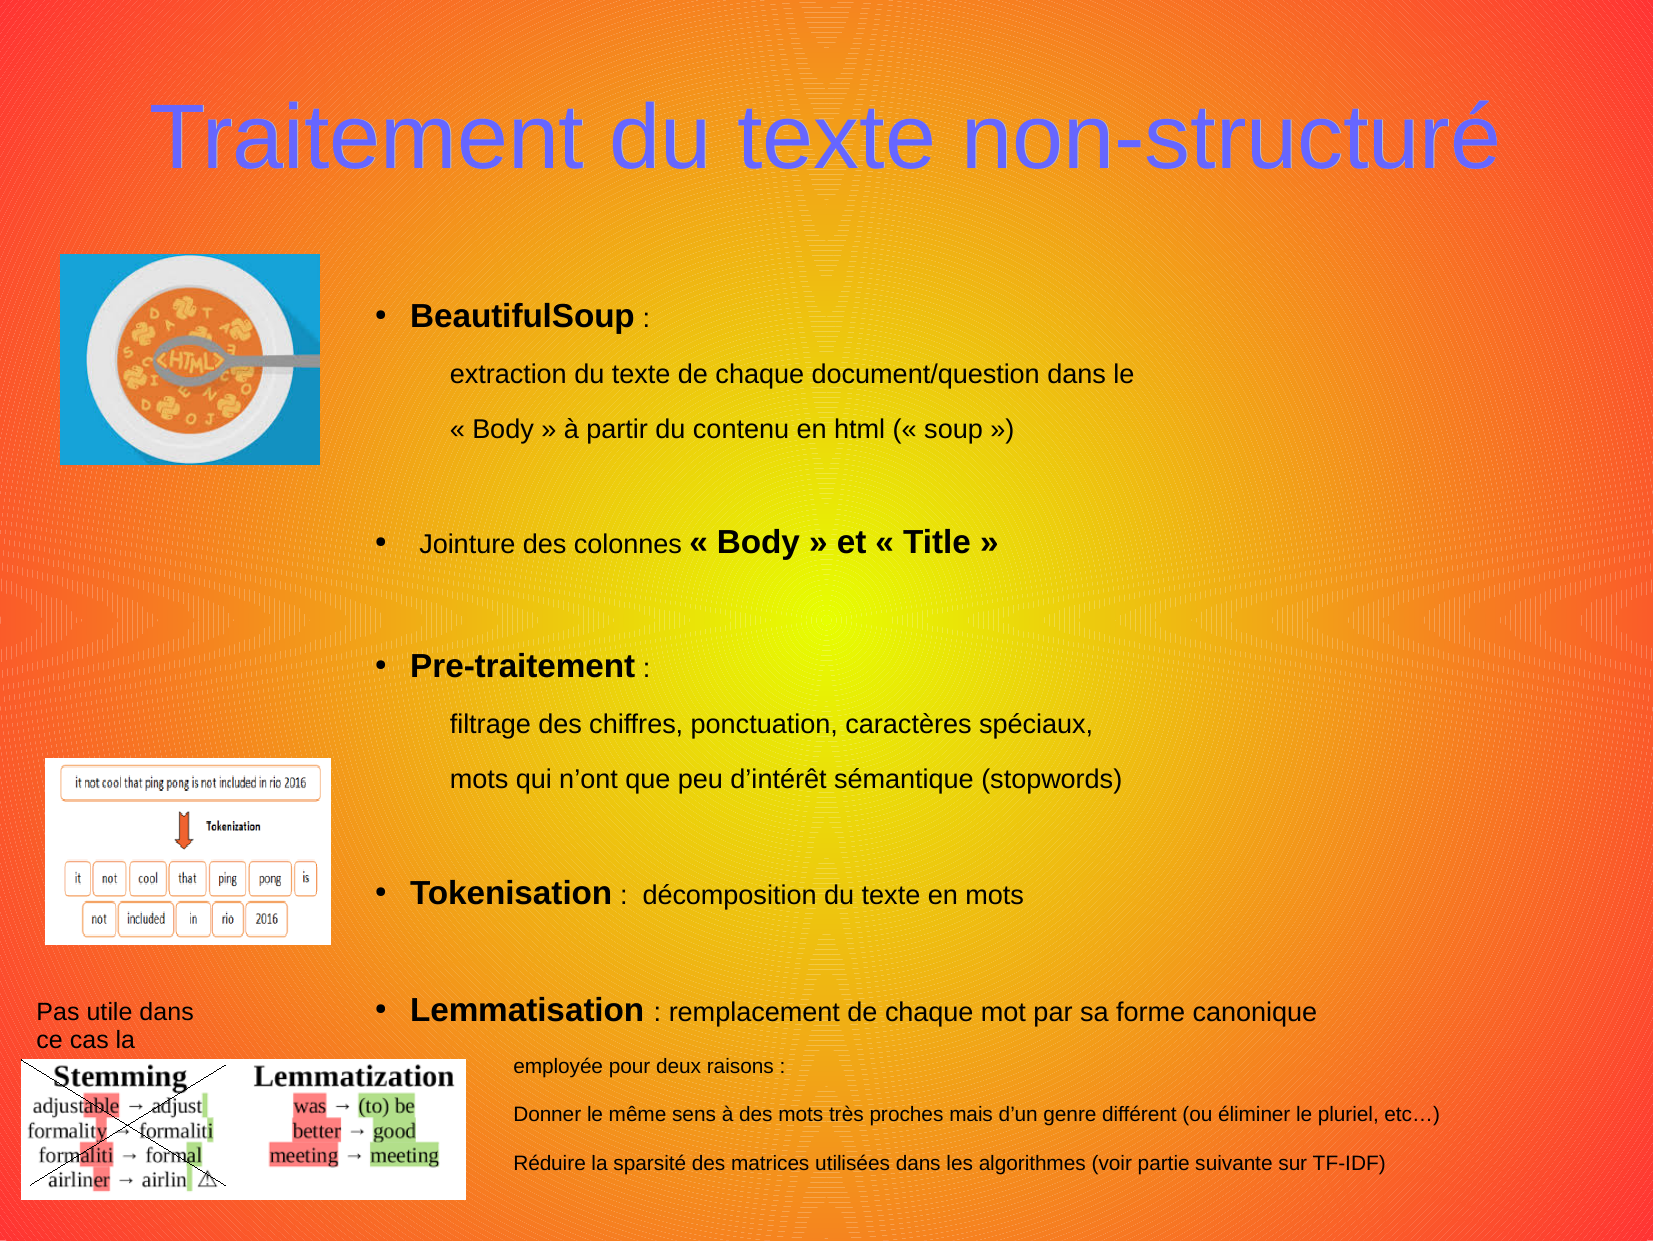

# Traitement du texte non-structuré
BeautifulSoup :
	extraction du texte de chaque document/question dans le
	« Body » à partir du contenu en html (« soup »)
 Jointure des colonnes « Body » et « Title »
Pre-traitement :
 	filtrage des chiffres, ponctuation, caractères spéciaux,
	mots qui n’ont que peu d’intérêt sémantique (stopwords)
Tokenisation : décomposition du texte en mots
Lemmatisation : remplacement de chaque mot par sa forme canonique
Pas utile dans ce cas la
employée pour deux raisons :
Donner le même sens à des mots très proches mais d’un genre différent (ou éliminer le pluriel, etc…)
Réduire la sparsité des matrices utilisées dans les algorithmes (voir partie suivante sur TF-IDF)